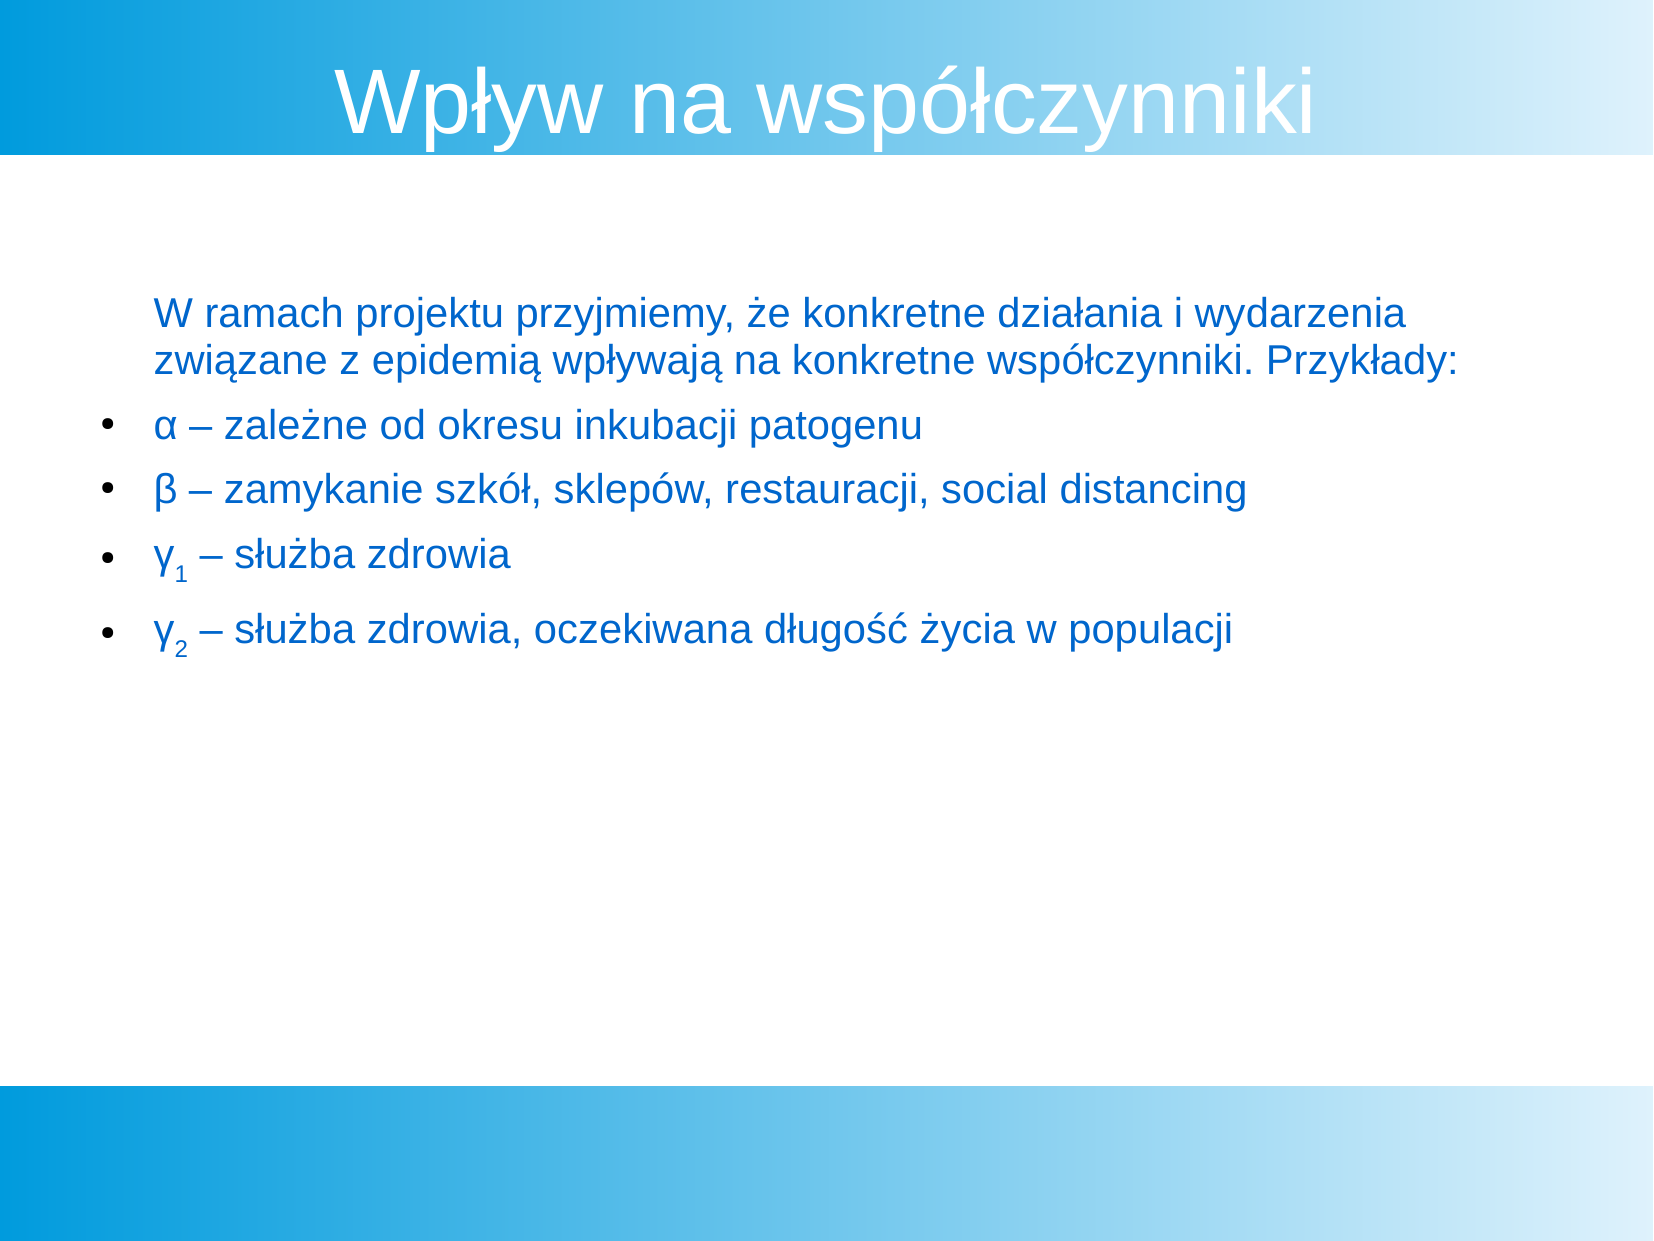

# Wpływ na współczynniki
W ramach projektu przyjmiemy, że konkretne działania i wydarzenia związane z epidemią wpływają na konkretne współczynniki. Przykłady:
α – zależne od okresu inkubacji patogenu
β – zamykanie szkół, sklepów, restauracji, social distancing
γ1 – służba zdrowia
γ2 – służba zdrowia, oczekiwana długość życia w populacji